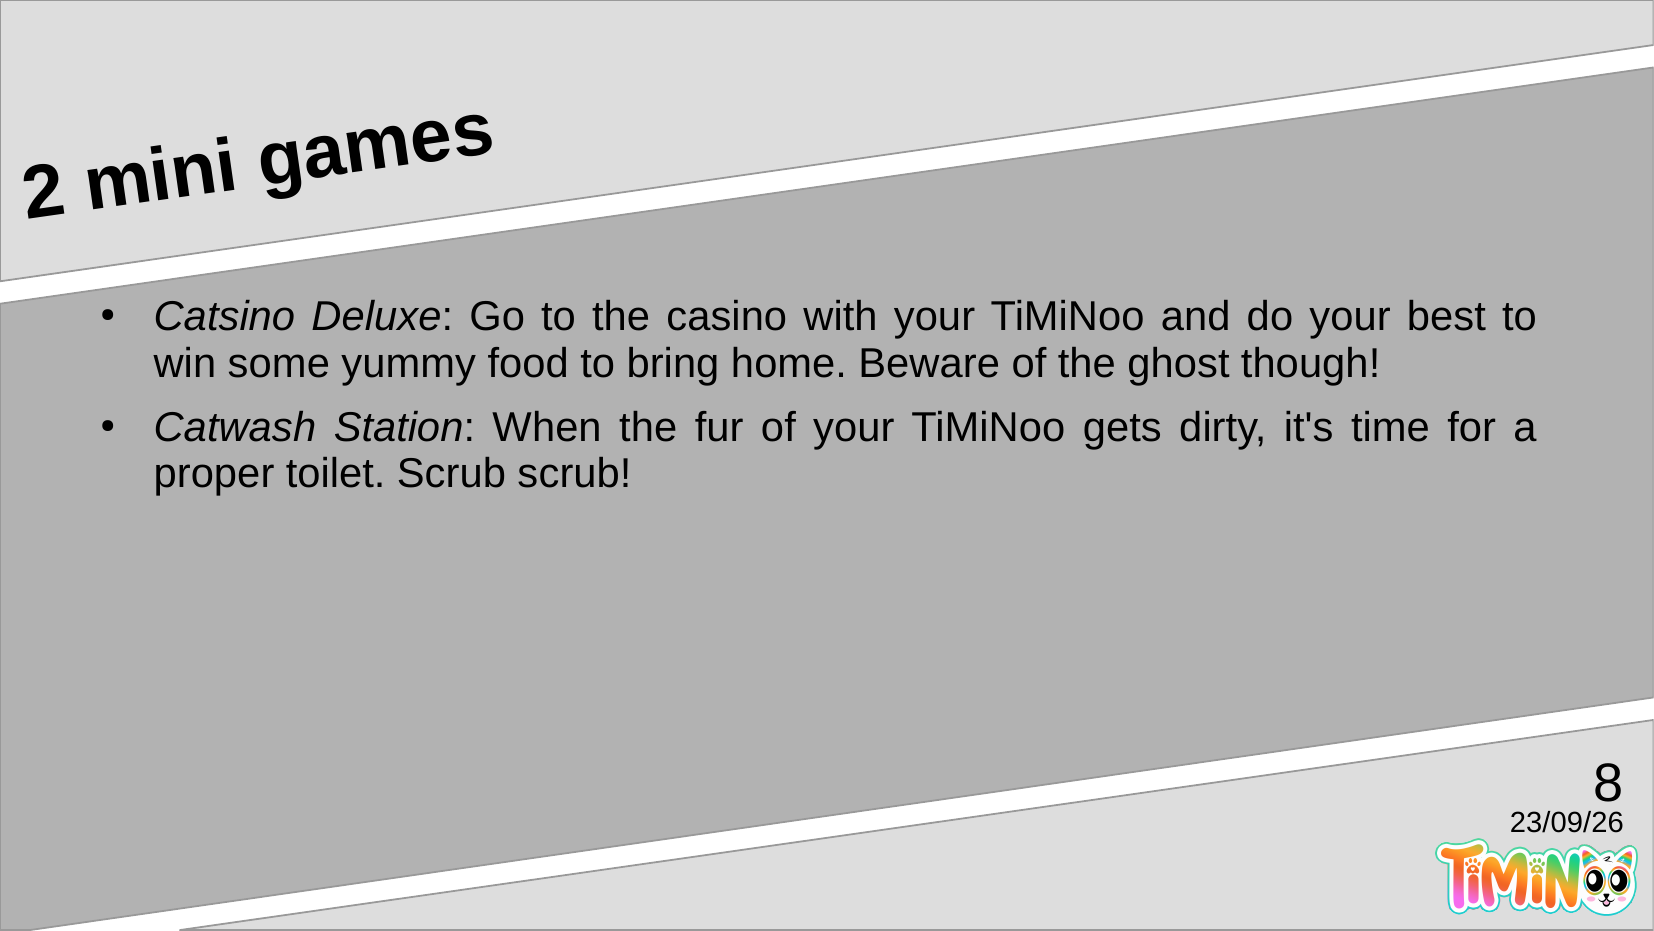

# 2 mini games
Catsino Deluxe: Go to the casino with your TiMiNoo and do your best to win some yummy food to bring home. Beware of the ghost though!
Catwash Station: When the fur of your TiMiNoo gets dirty, it's time for a proper toilet. Scrub scrub!
8